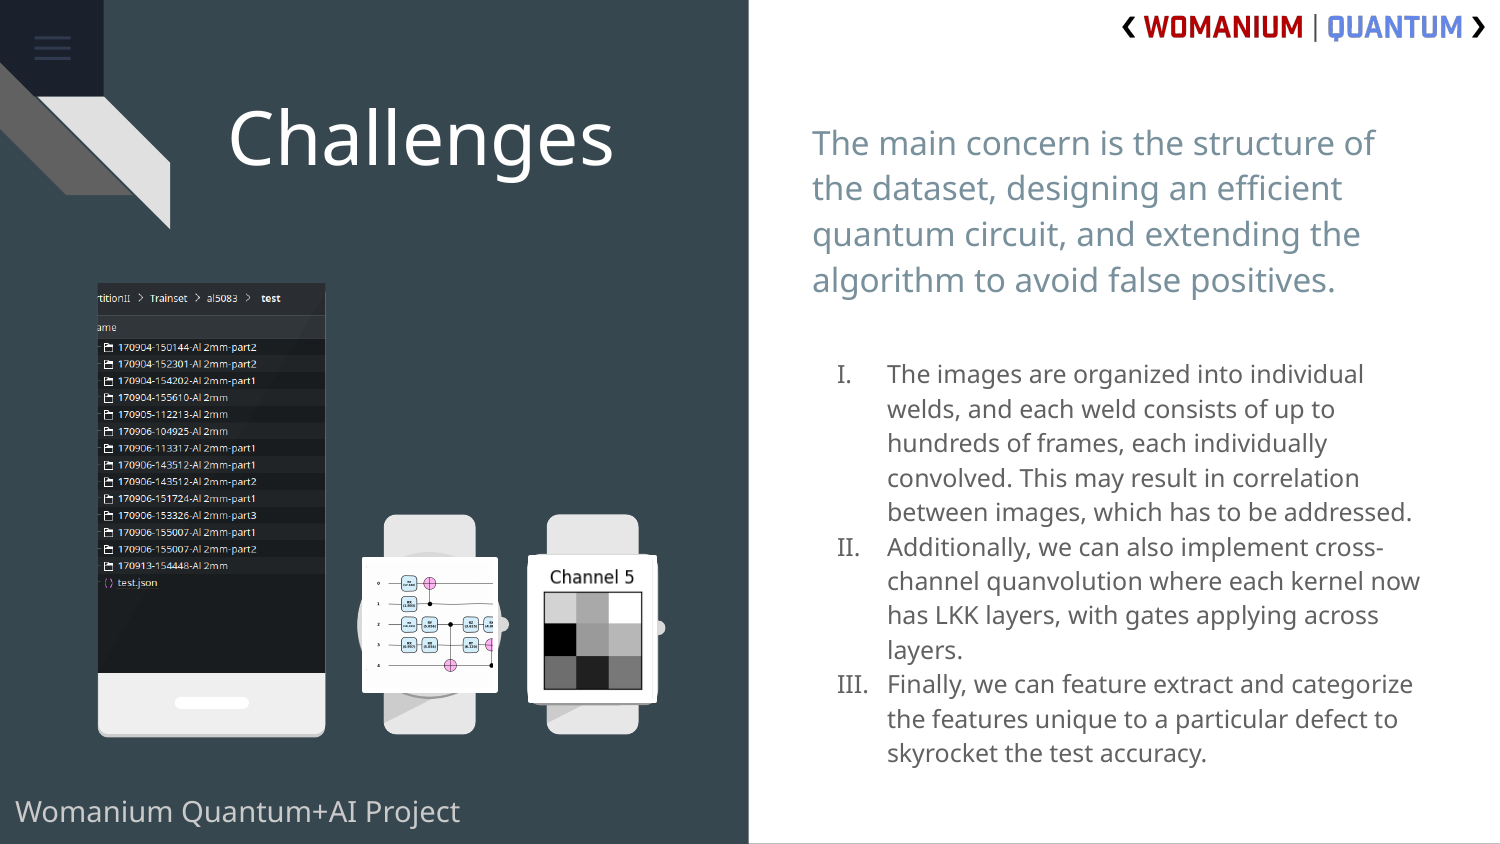

# Challenges
The main concern is the structure of the dataset, designing an efficient quantum circuit, and extending the algorithm to avoid false positives.
The images are organized into individual welds, and each weld consists of up to hundreds of frames, each individually convolved. This may result in correlation between images, which has to be addressed.
Additionally, we can also implement cross-channel quanvolution where each kernel now has LKK layers, with gates applying across layers.
Finally, we can feature extract and categorize the features unique to a particular defect to skyrocket the test accuracy.
Womanium Quantum+AI Project